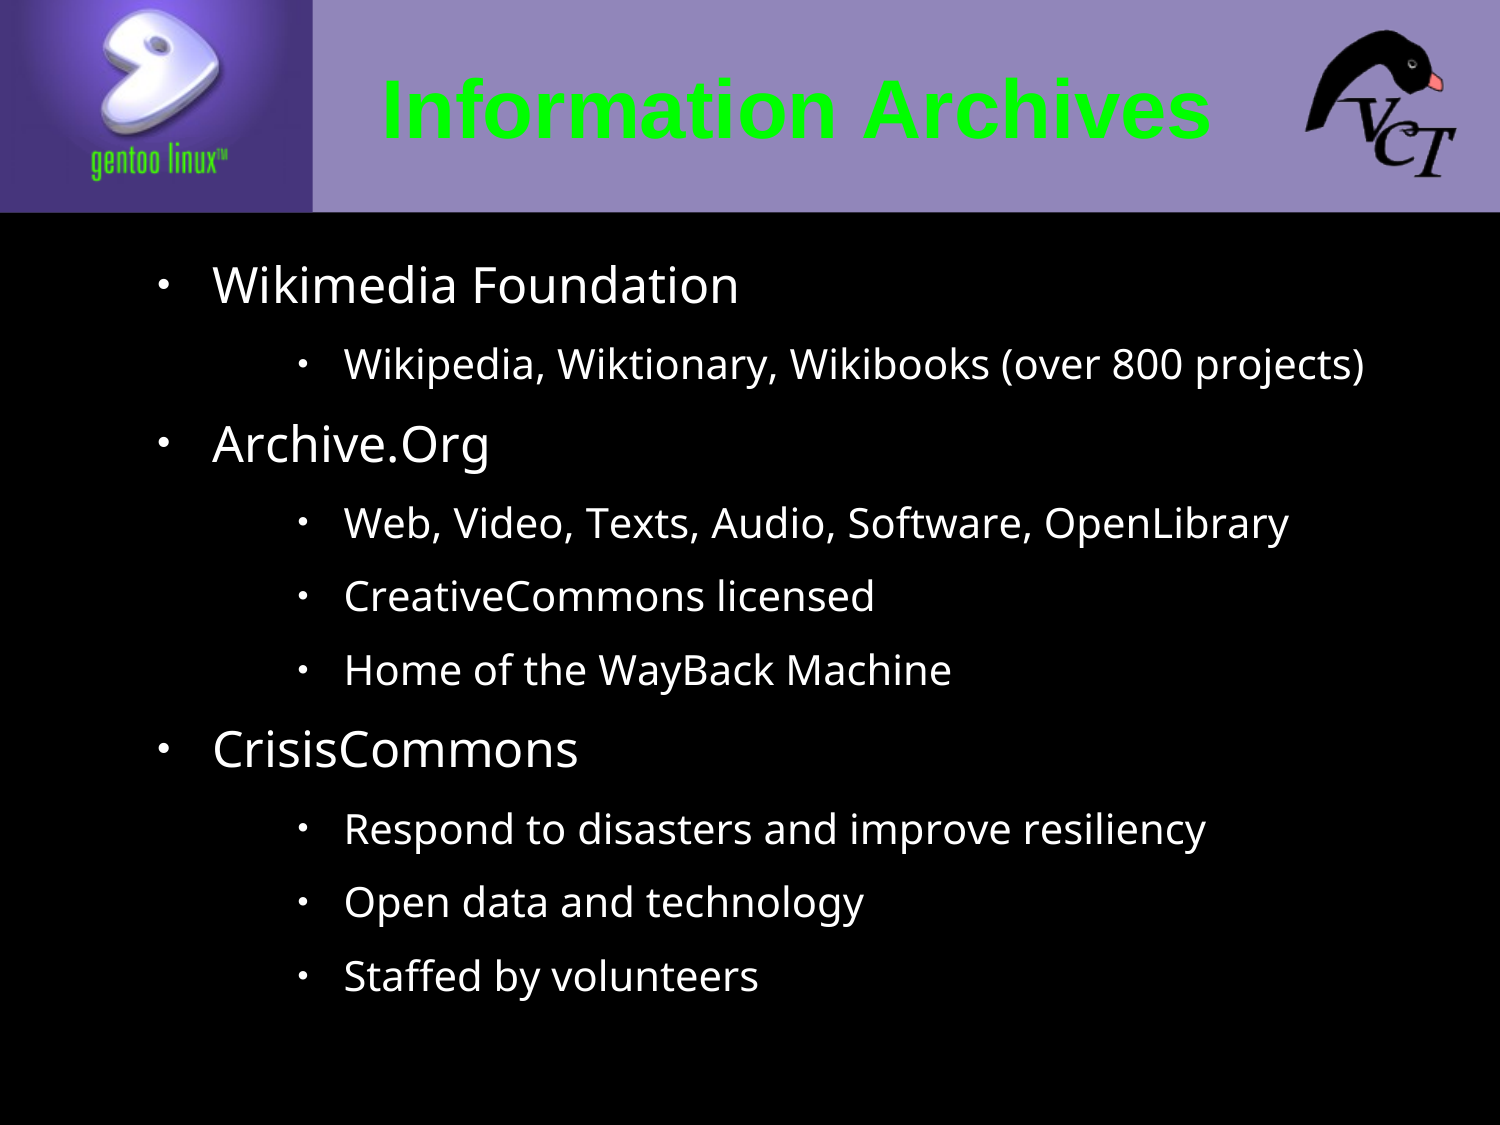

# Information Archives
Wikimedia Foundation
Wikipedia, Wiktionary, Wikibooks (over 800 projects)
Archive.Org
Web, Video, Texts, Audio, Software, OpenLibrary
CreativeCommons licensed
Home of the WayBack Machine
CrisisCommons
Respond to disasters and improve resiliency
Open data and technology
Staffed by volunteers